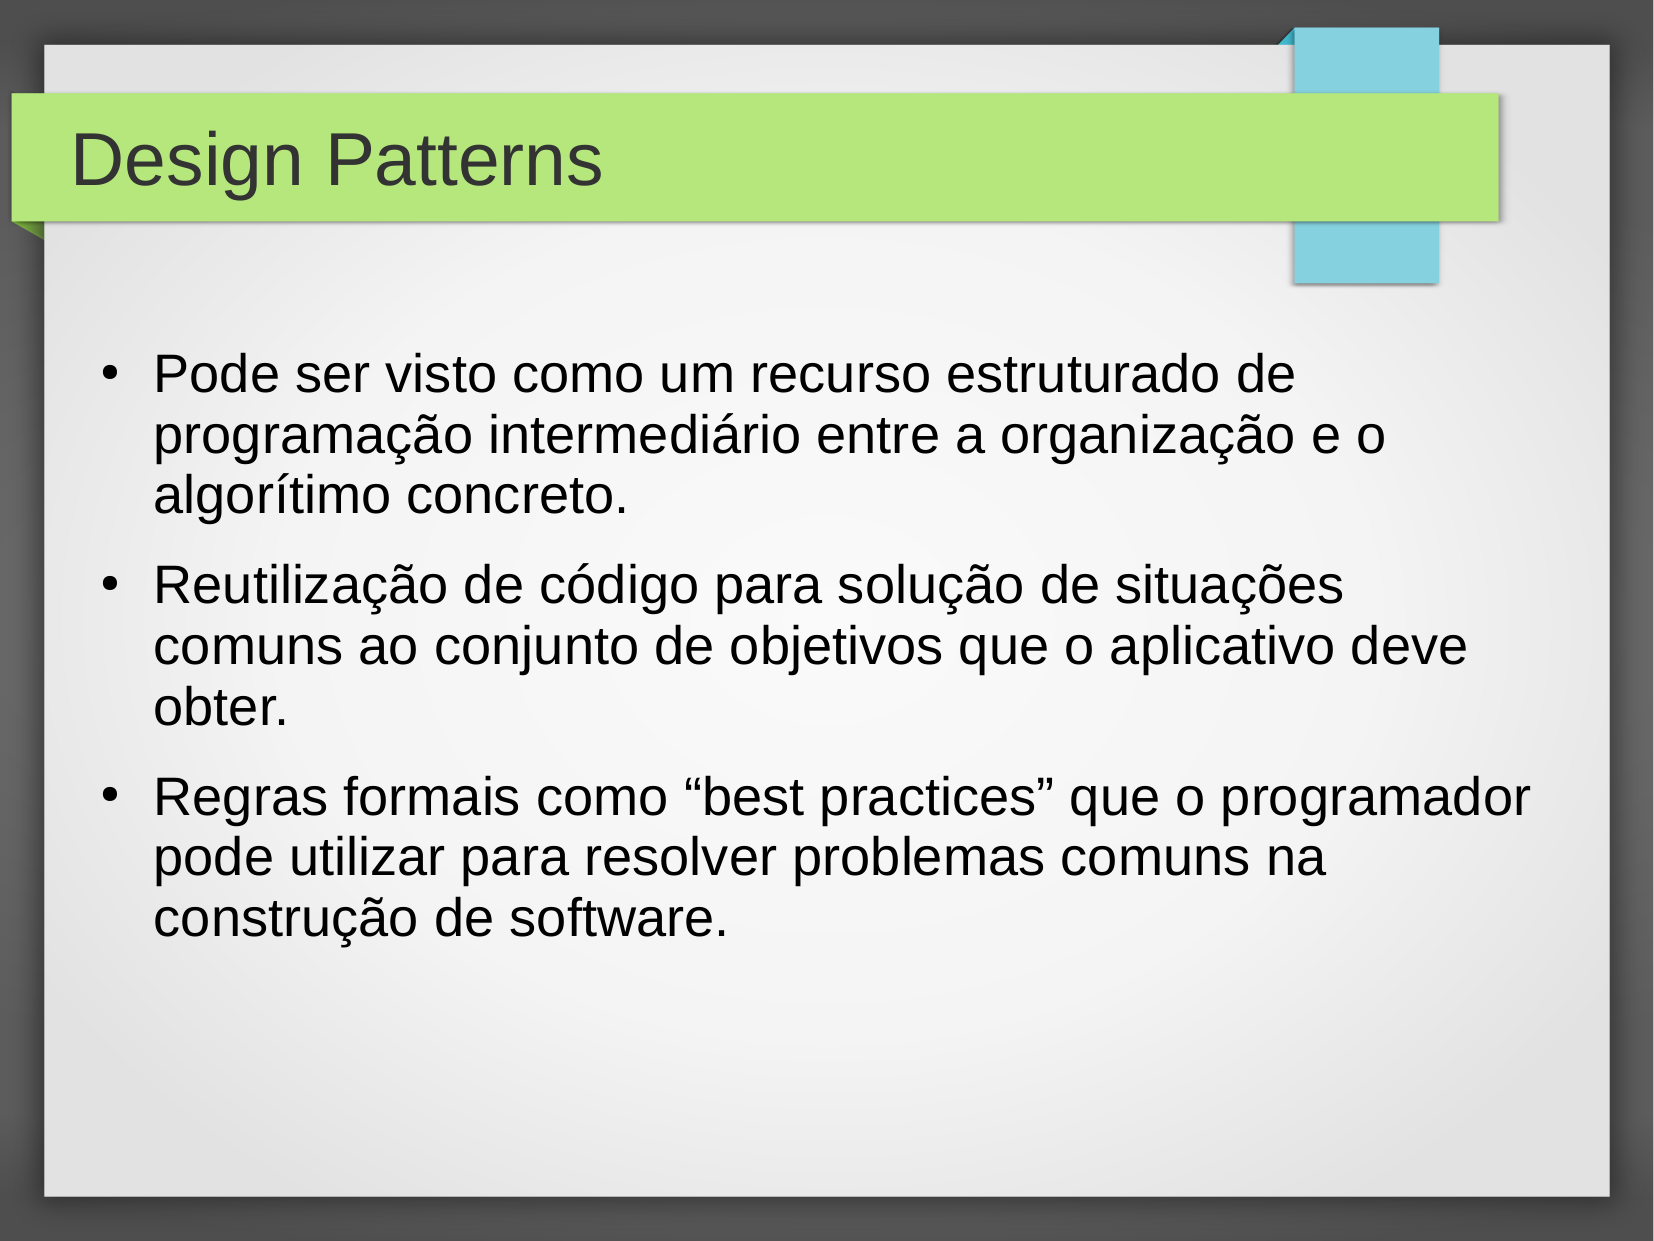

# Design Patterns
Pode ser visto como um recurso estruturado de programação intermediário entre a organização e o algorítimo concreto.
Reutilização de código para solução de situações comuns ao conjunto de objetivos que o aplicativo deve obter.
Regras formais como “best practices” que o programador pode utilizar para resolver problemas comuns na construção de software.